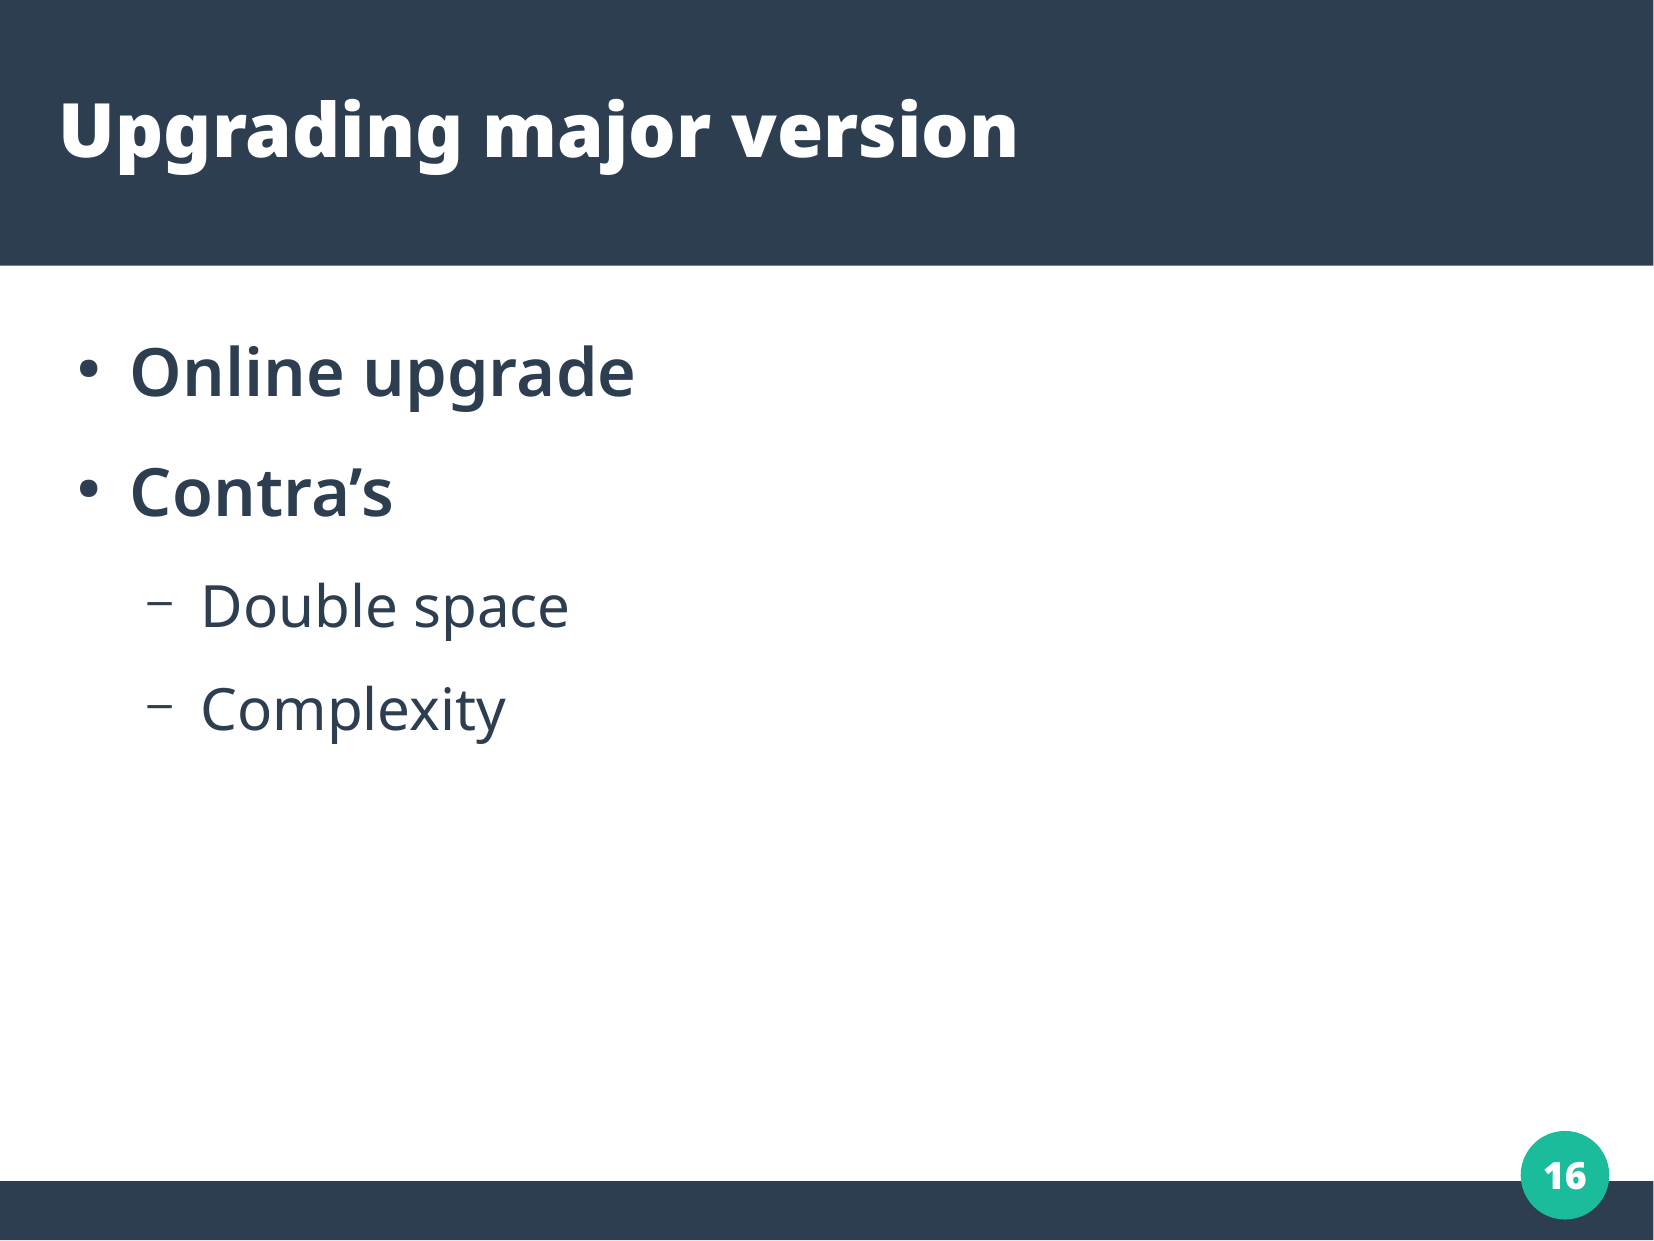

# Upgrading major version
Online upgrade
Contra’s
Double space
Complexity
16